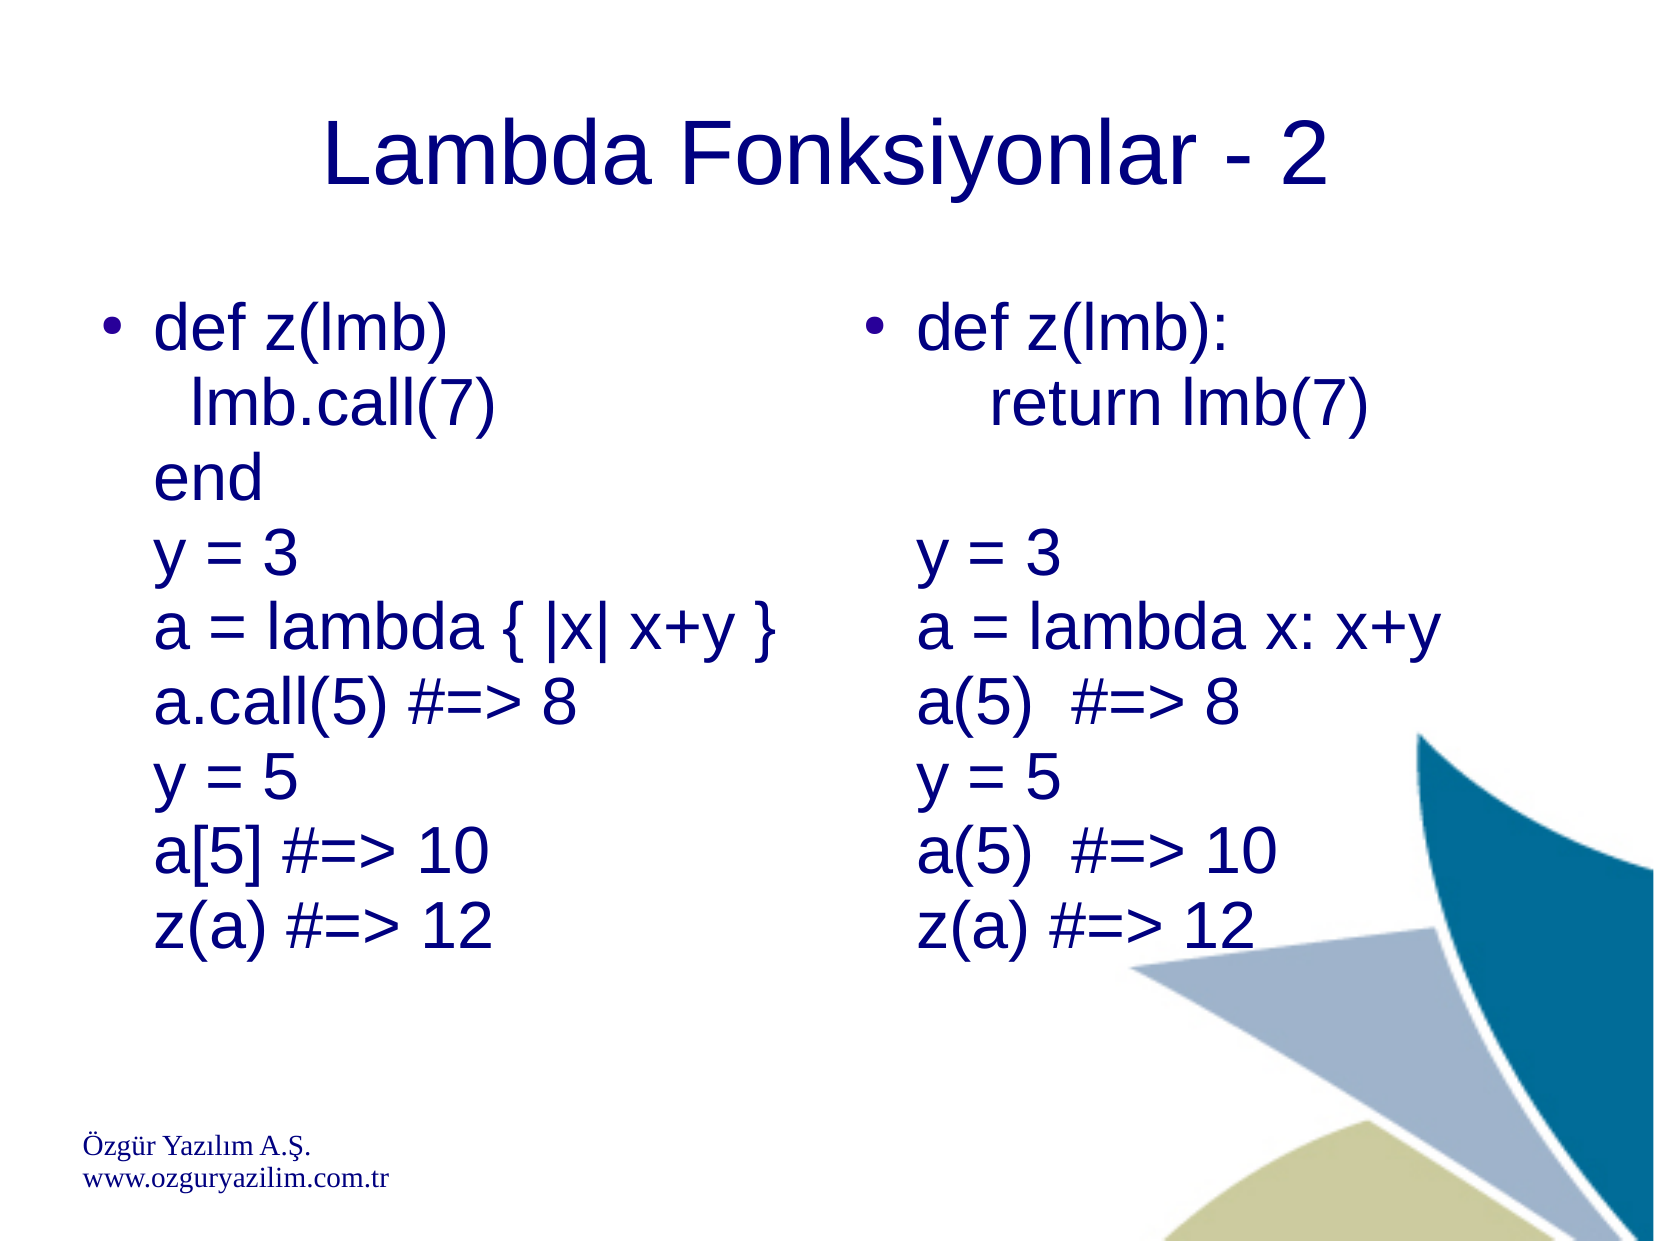

# Lambda Fonksiyonlar - 2
def z(lmb)
 lmb.call(7)
end
y = 3
a = lambda { |x| x+y }
a.call(5) #=> 8
y = 5
a[5] #=> 10
z(a) #=> 12
def z(lmb):
	return lmb(7)
y = 3
a = lambda x: x+y
a(5) #=> 8
y = 5
a(5) #=> 10
z(a) #=> 12